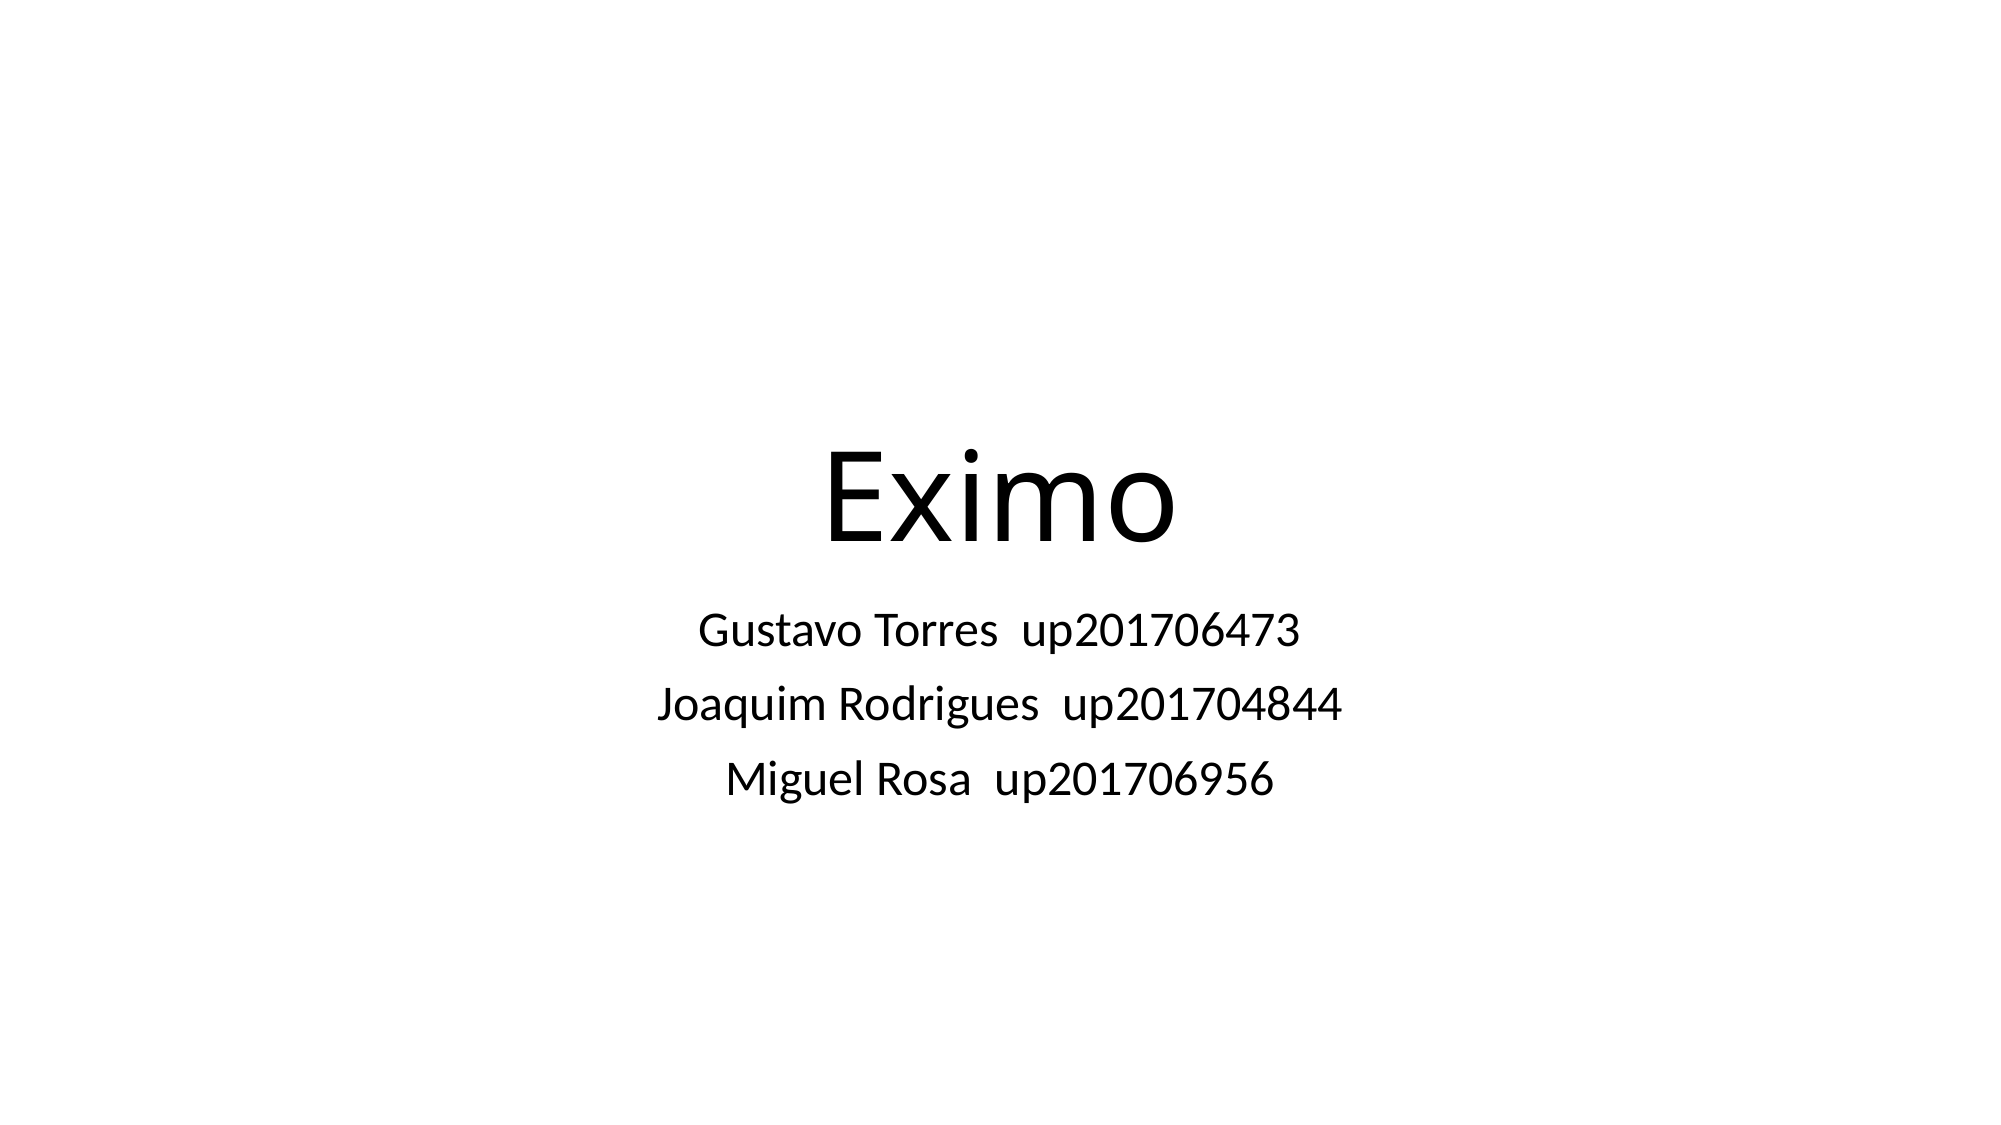

# Eximo
Gustavo Torres up201706473
Joaquim Rodrigues up201704844
Miguel Rosa up201706956